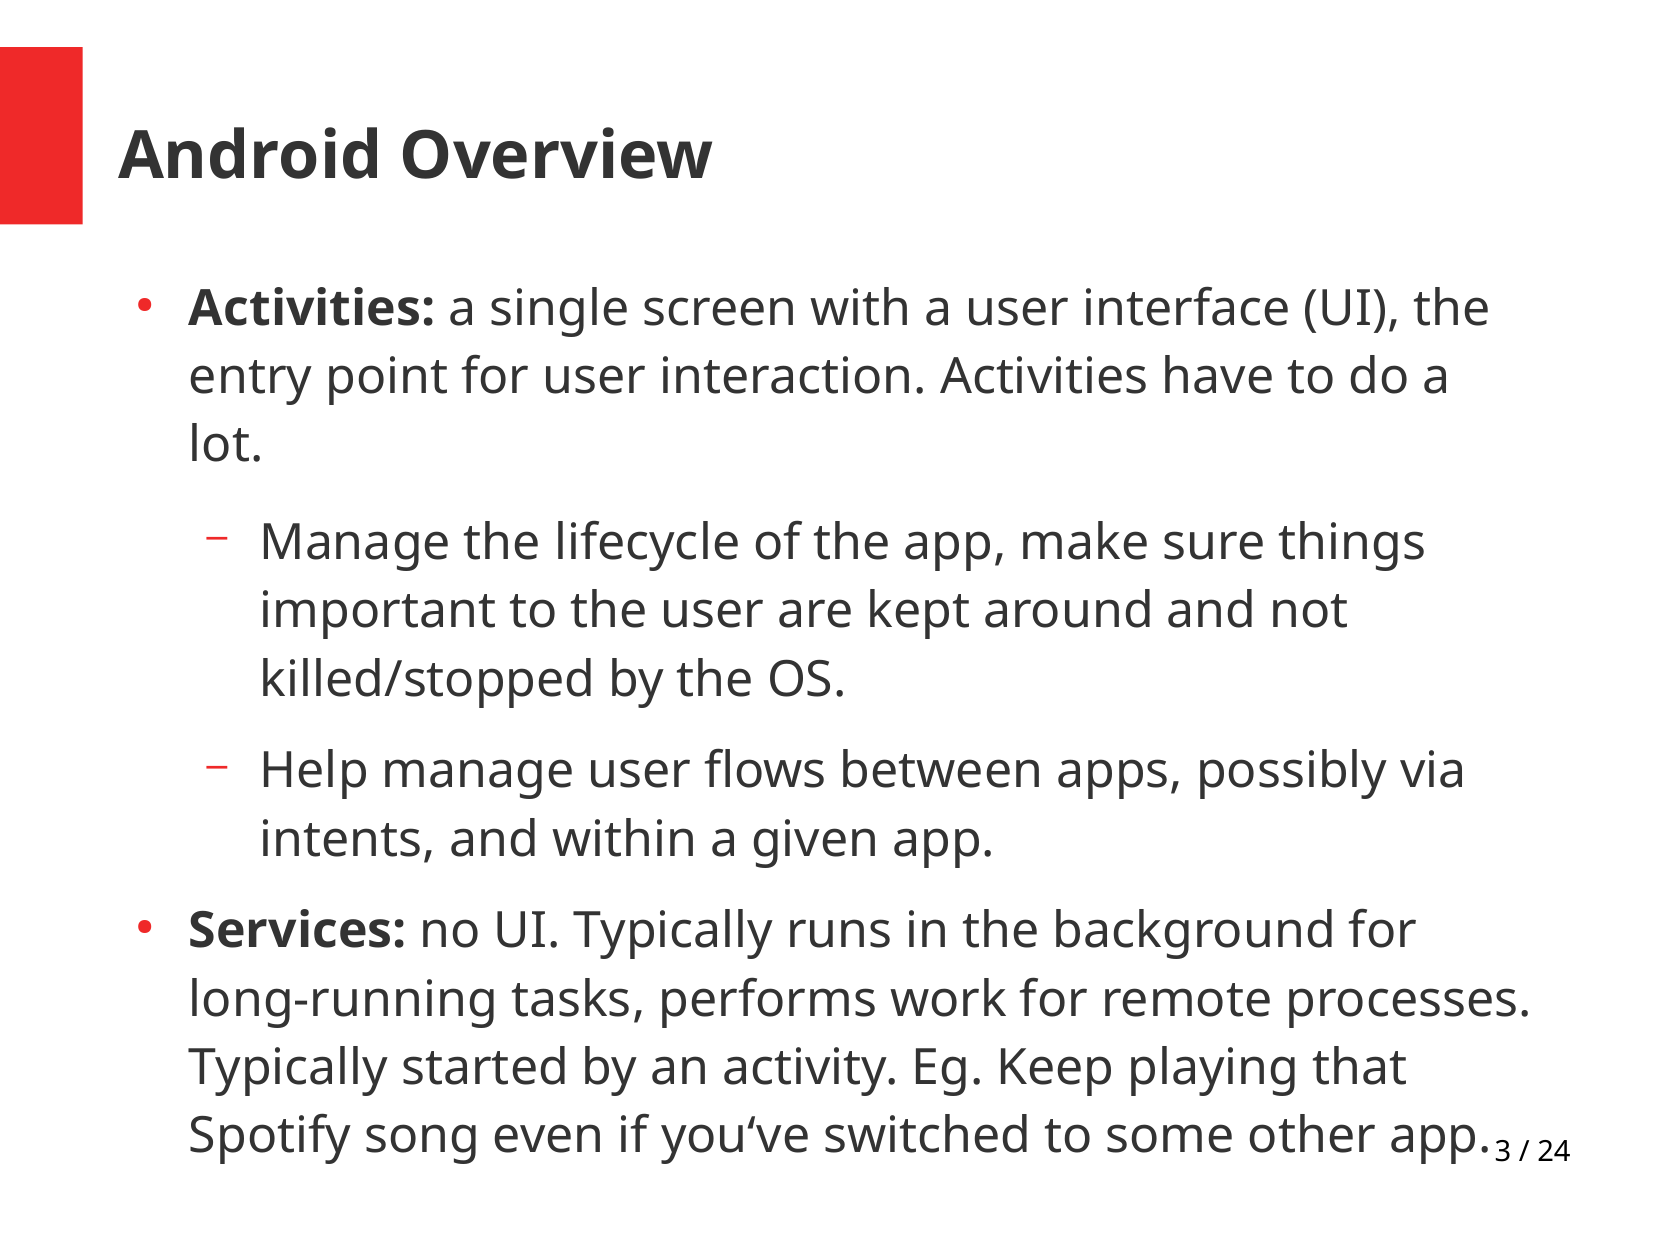

# Android Overview
Activities: a single screen with a user interface (UI), the entry point for user interaction. Activities have to do a lot.
Manage the lifecycle of the app, make sure things important to the user are kept around and not killed/stopped by the OS.
Help manage user flows between apps, possibly via intents, and within a given app.
Services: no UI. Typically runs in the background for long-running tasks, performs work for remote processes. Typically started by an activity. Eg. Keep playing that Spotify song even if you‘ve switched to some other app.
3